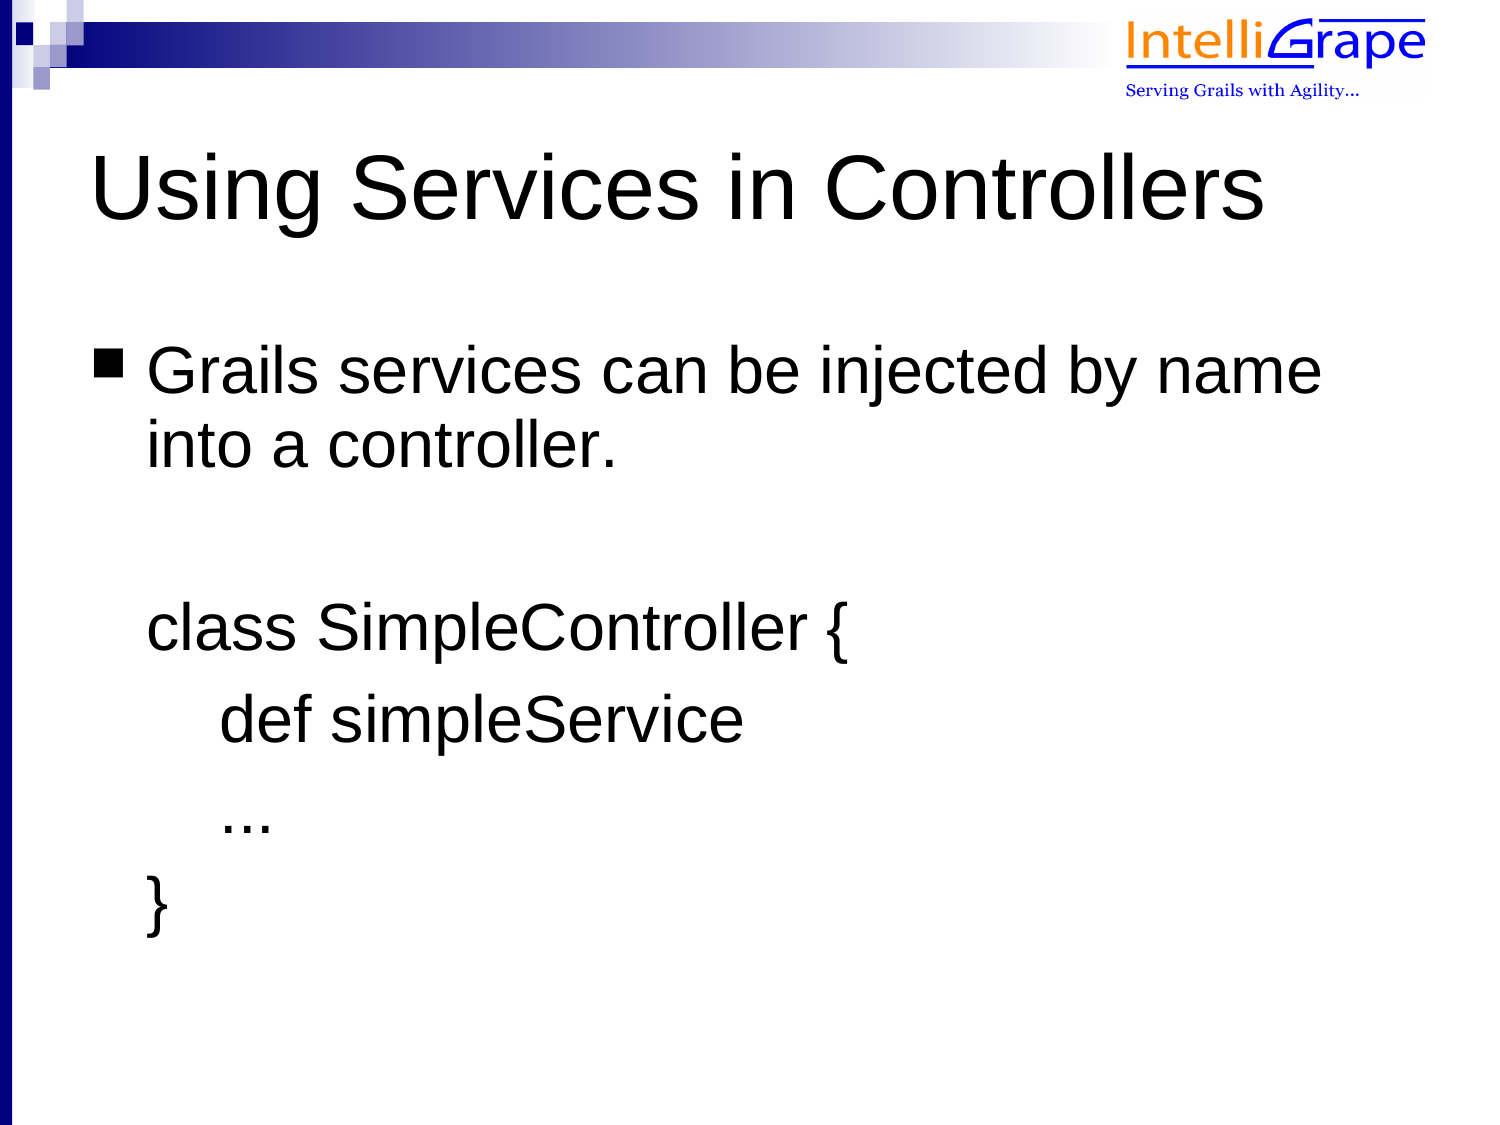

# Using Services in Controllers
Grails services can be injected by name into a controller.
class SimpleController {
 def simpleService
 ...
}